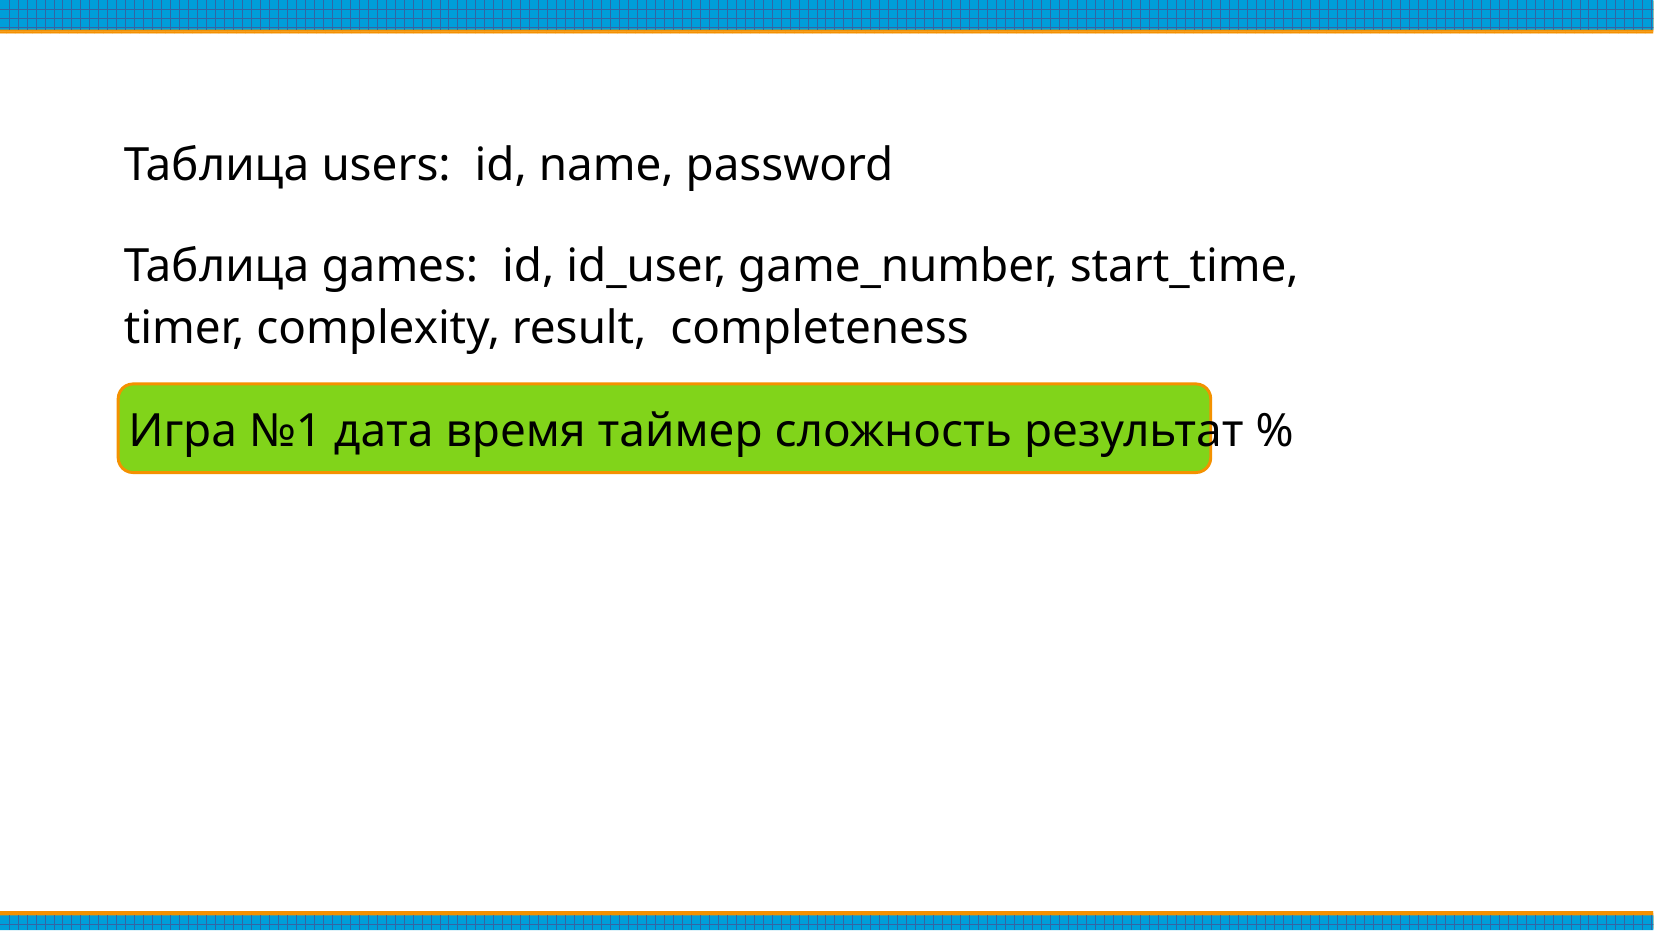

Таблица users: id, name, password
Таблица games: id, id_user, game_number, start_time, timer, complexity, result, completeness
Игра №1 дата время таймер сложность результат %